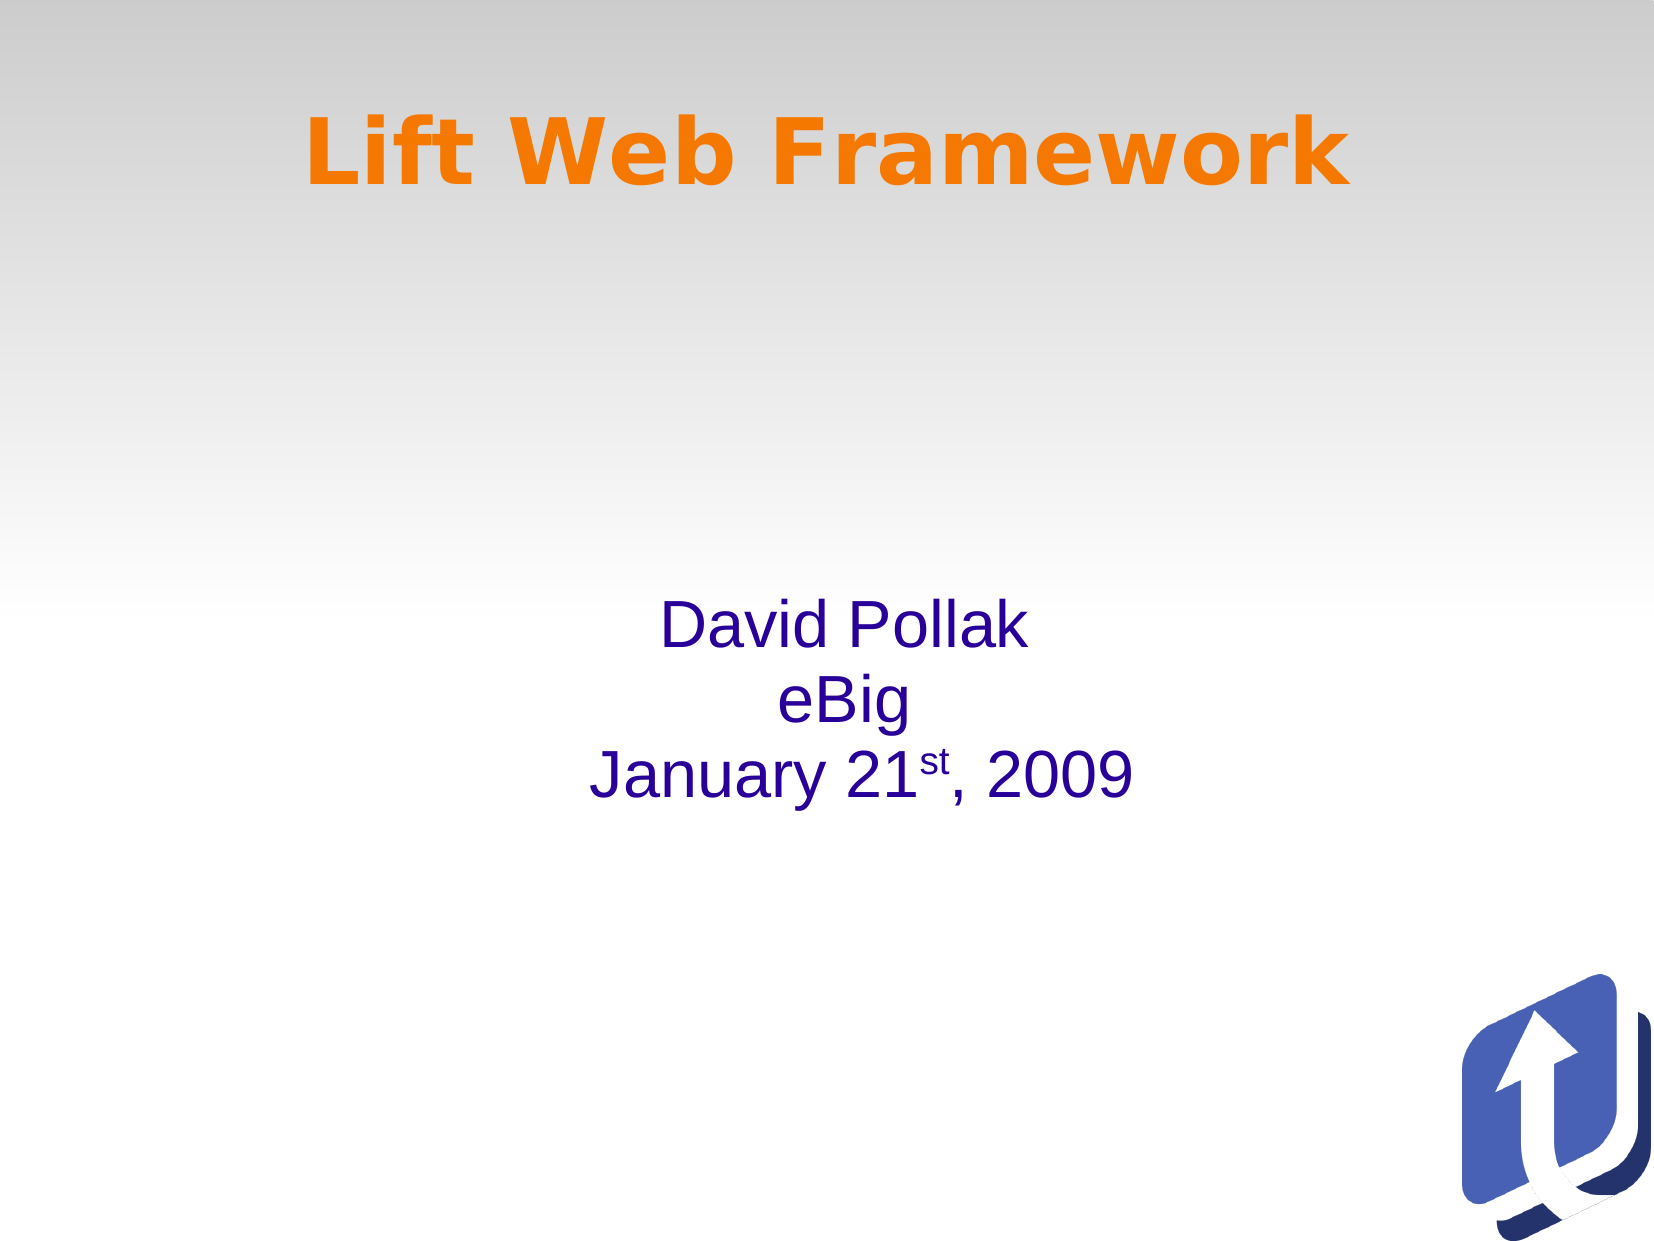

# Lift Web Framework
David Pollak
eBig
January 21st, 2009